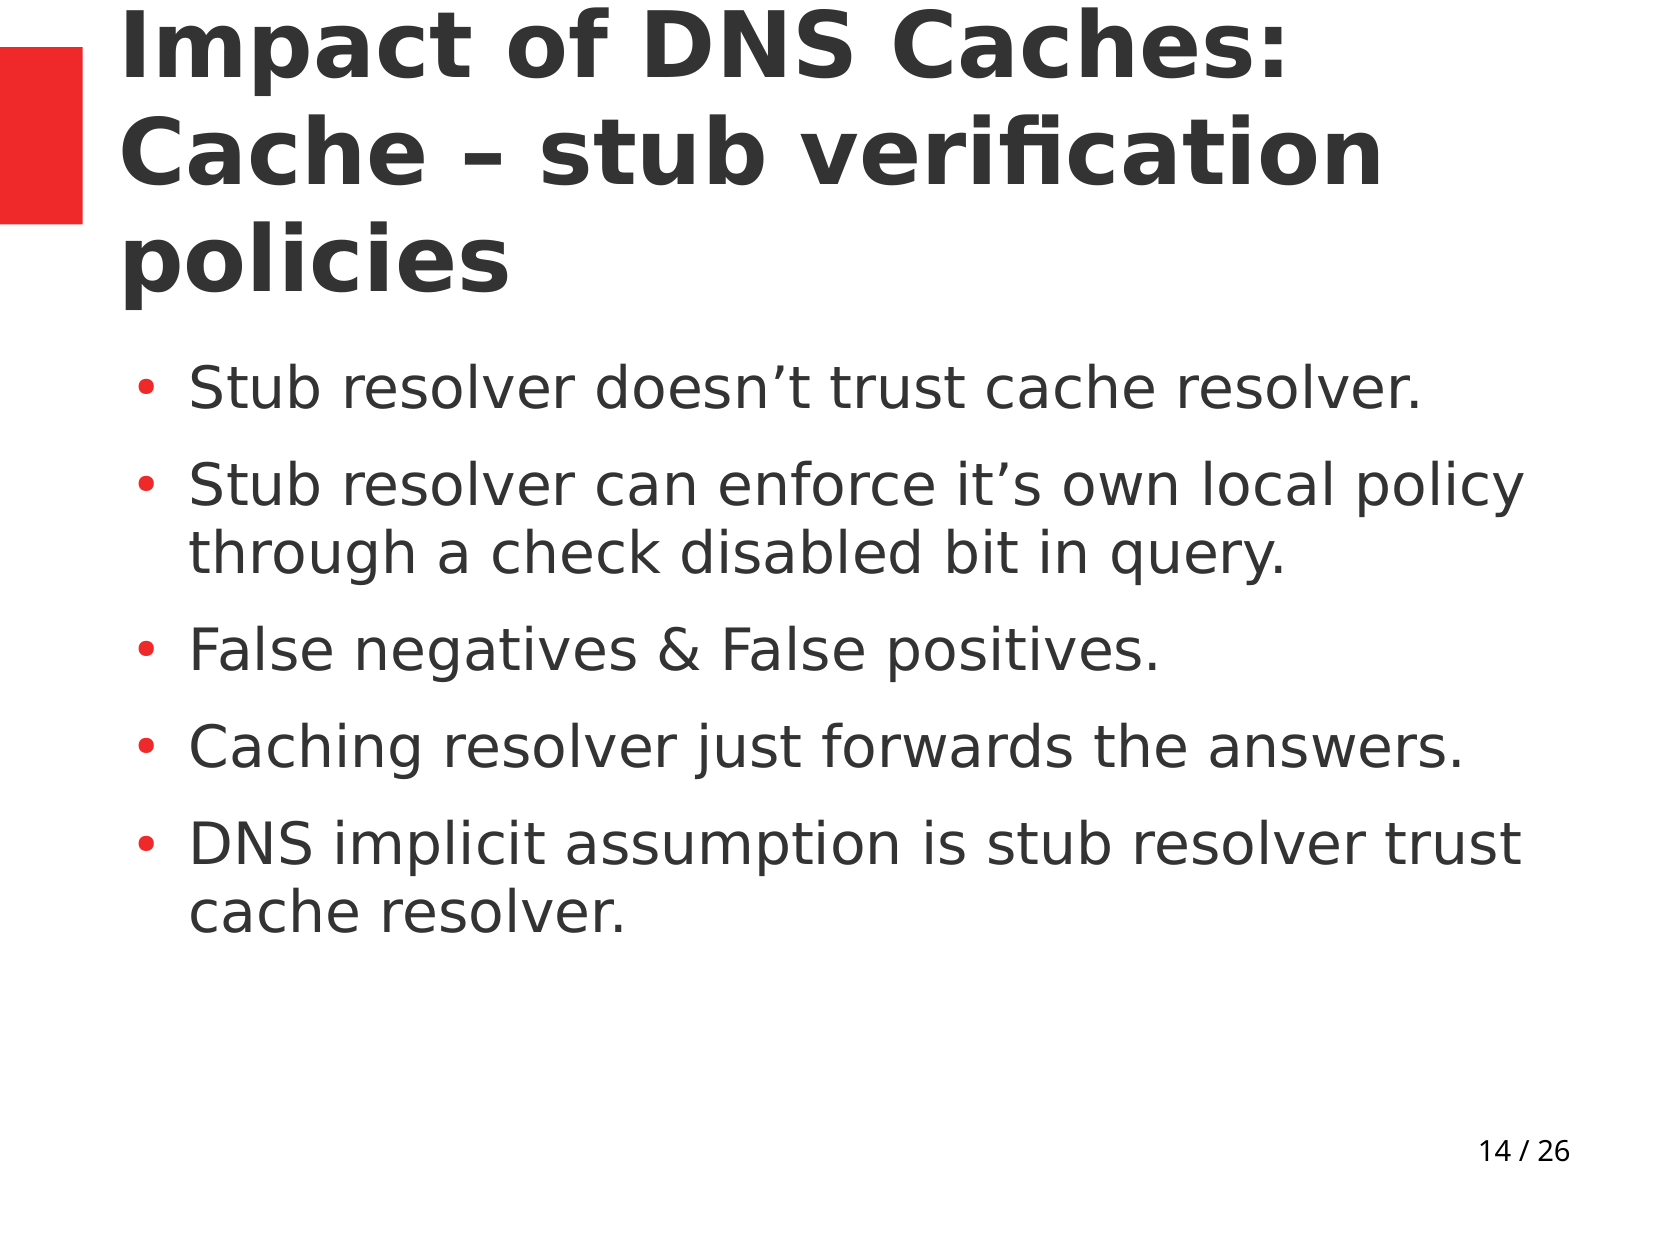

# Impact of DNS Caches: Cache – stub verification policies
Stub resolver doesn’t trust cache resolver.
Stub resolver can enforce it’s own local policy through a check disabled bit in query.
False negatives & False positives.
Caching resolver just forwards the answers.
DNS implicit assumption is stub resolver trust cache resolver.
14